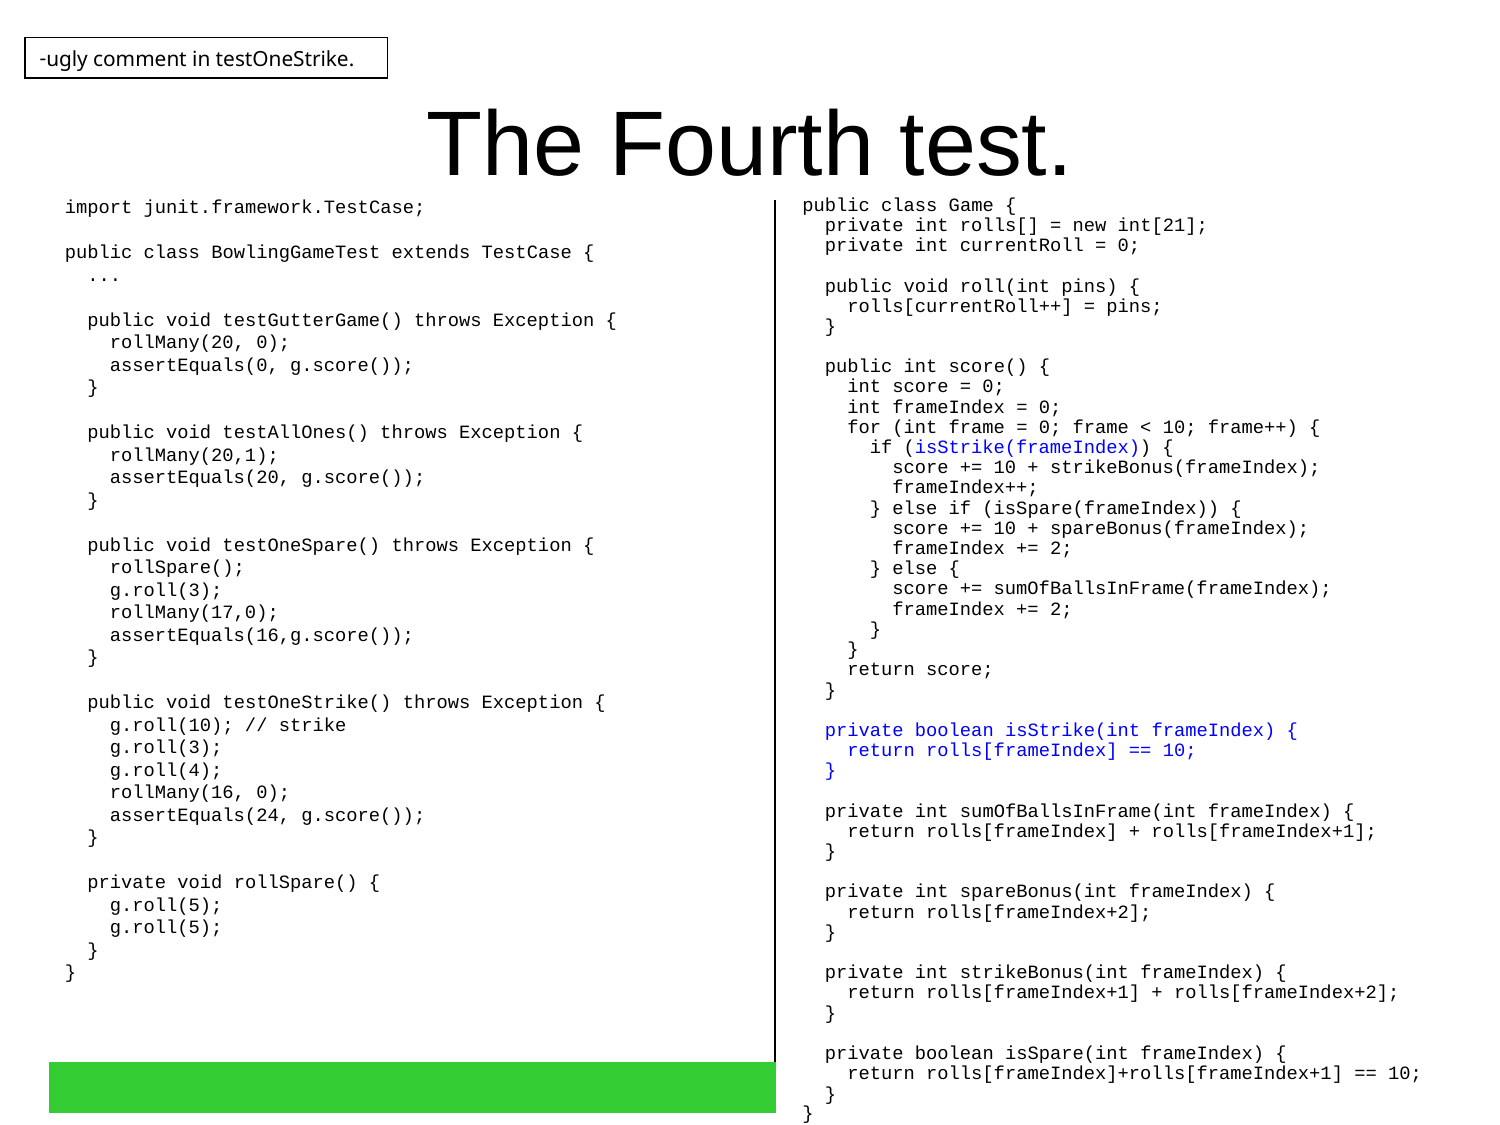

ugly comment in testOneStrike.
# The Fourth test.
import junit.framework.TestCase;
public class BowlingGameTest extends TestCase {
 ...
 public void testGutterGame() throws Exception {
 rollMany(20, 0);
 assertEquals(0, g.score());
 }
 public void testAllOnes() throws Exception {
 rollMany(20,1);
 assertEquals(20, g.score());
 }
 public void testOneSpare() throws Exception {
 rollSpare();
 g.roll(3);
 rollMany(17,0);
 assertEquals(16,g.score());
 }
 public void testOneStrike() throws Exception {
 g.roll(10); // strike
 g.roll(3);
 g.roll(4);
 rollMany(16, 0);
 assertEquals(24, g.score());
 }
 private void rollSpare() {
 g.roll(5);
 g.roll(5);
 }
}
public class Game {
 private int rolls[] = new int[21];
 private int currentRoll = 0;
 public void roll(int pins) {
 rolls[currentRoll++] = pins;
 }
 public int score() {
 int score = 0;
 int frameIndex = 0;
 for (int frame = 0; frame < 10; frame++) {
 if (isStrike(frameIndex)) {
 score += 10 + strikeBonus(frameIndex);
 frameIndex++;
 } else if (isSpare(frameIndex)) {
 score += 10 + spareBonus(frameIndex);
 frameIndex += 2;
 } else {
 score += sumOfBallsInFrame(frameIndex);
 frameIndex += 2;
 }
 }
 return score;
 }
 private boolean isStrike(int frameIndex) {
 return rolls[frameIndex] == 10;
 }
 private int sumOfBallsInFrame(int frameIndex) {
 return rolls[frameIndex] + rolls[frameIndex+1];
 }
 private int spareBonus(int frameIndex) {
 return rolls[frameIndex+2];
 }
 private int strikeBonus(int frameIndex) {
 return rolls[frameIndex+1] + rolls[frameIndex+2];
 }
 private boolean isSpare(int frameIndex) {
 return rolls[frameIndex]+rolls[frameIndex+1] == 10;
 }
}